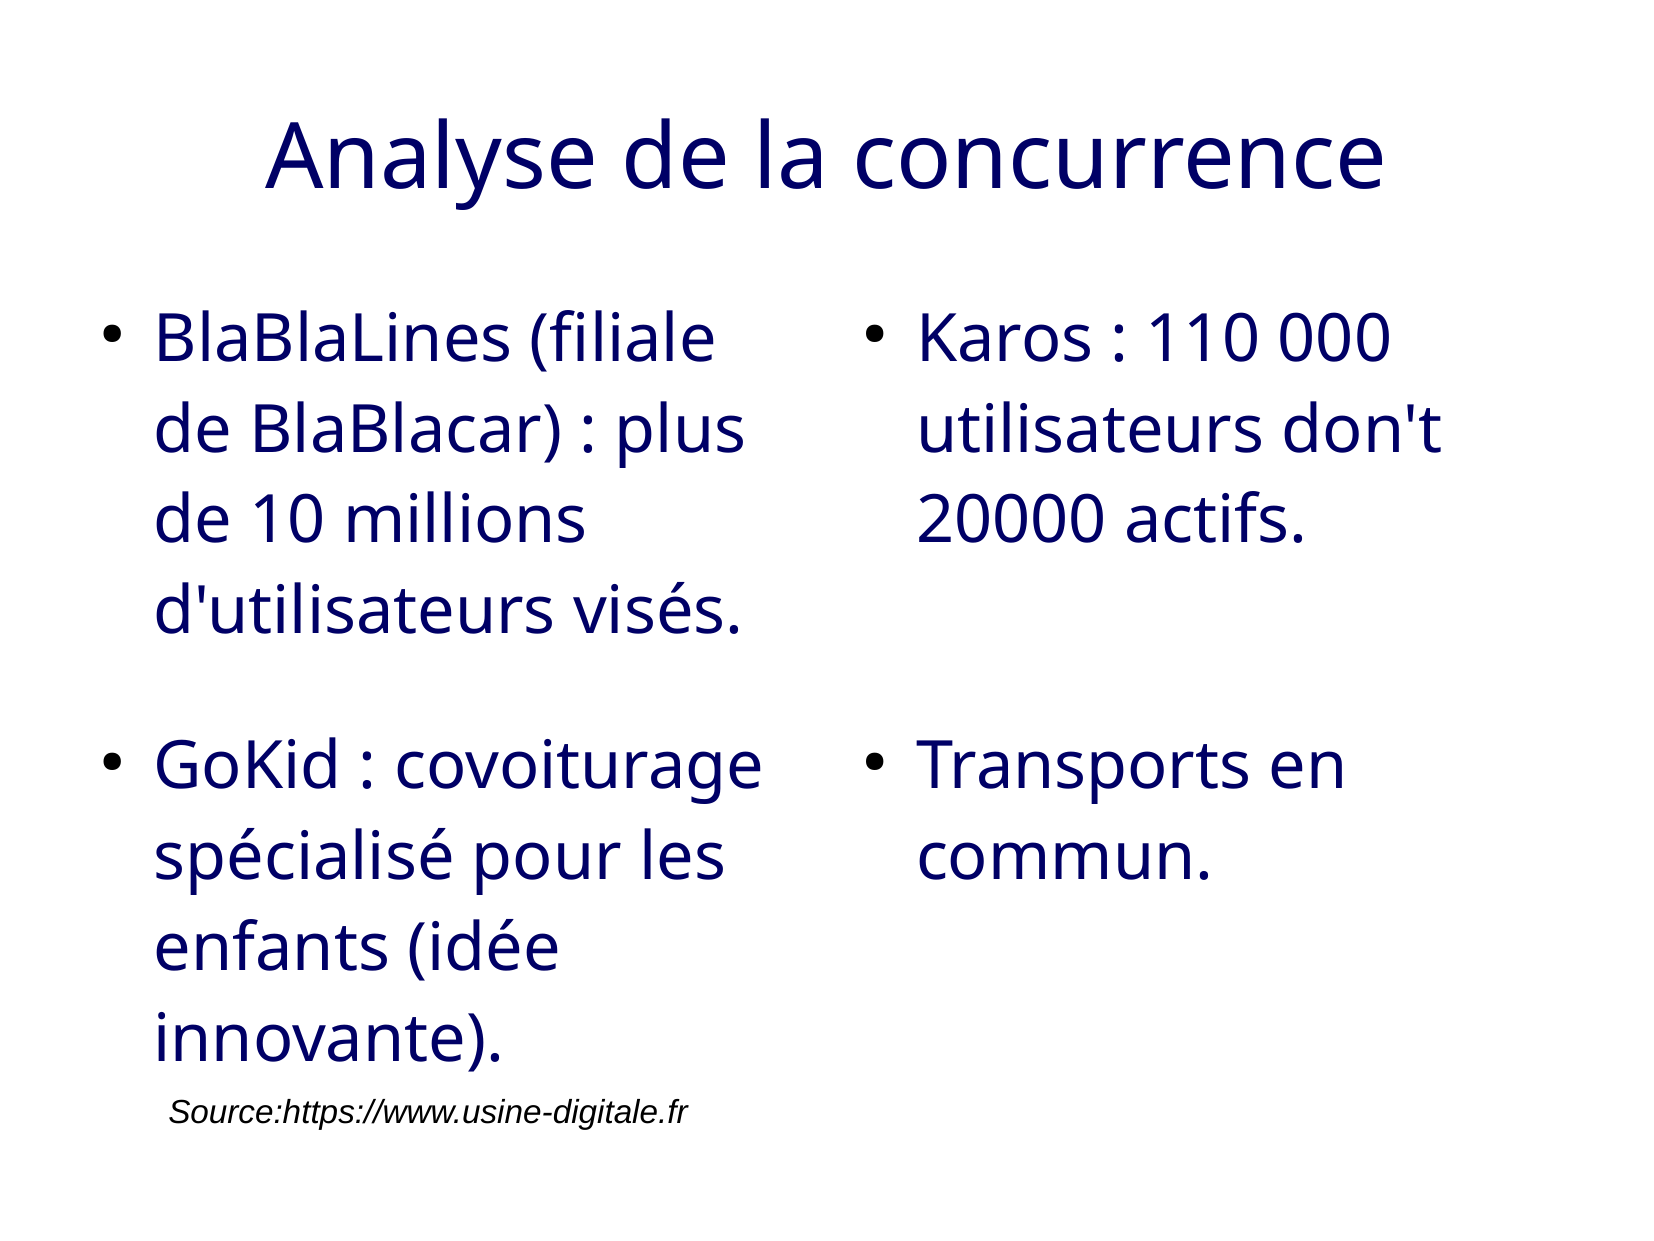

# Analyse de la concurrence
BlaBlaLines (filiale de BlaBlacar) : plus de 10 millions d'utilisateurs visés.
Karos : 110 000 utilisateurs don't 20000 actifs.
GoKid : covoiturage spécialisé pour les enfants (idée innovante).
Transports en commun.
Source:https://www.usine-digitale.fr